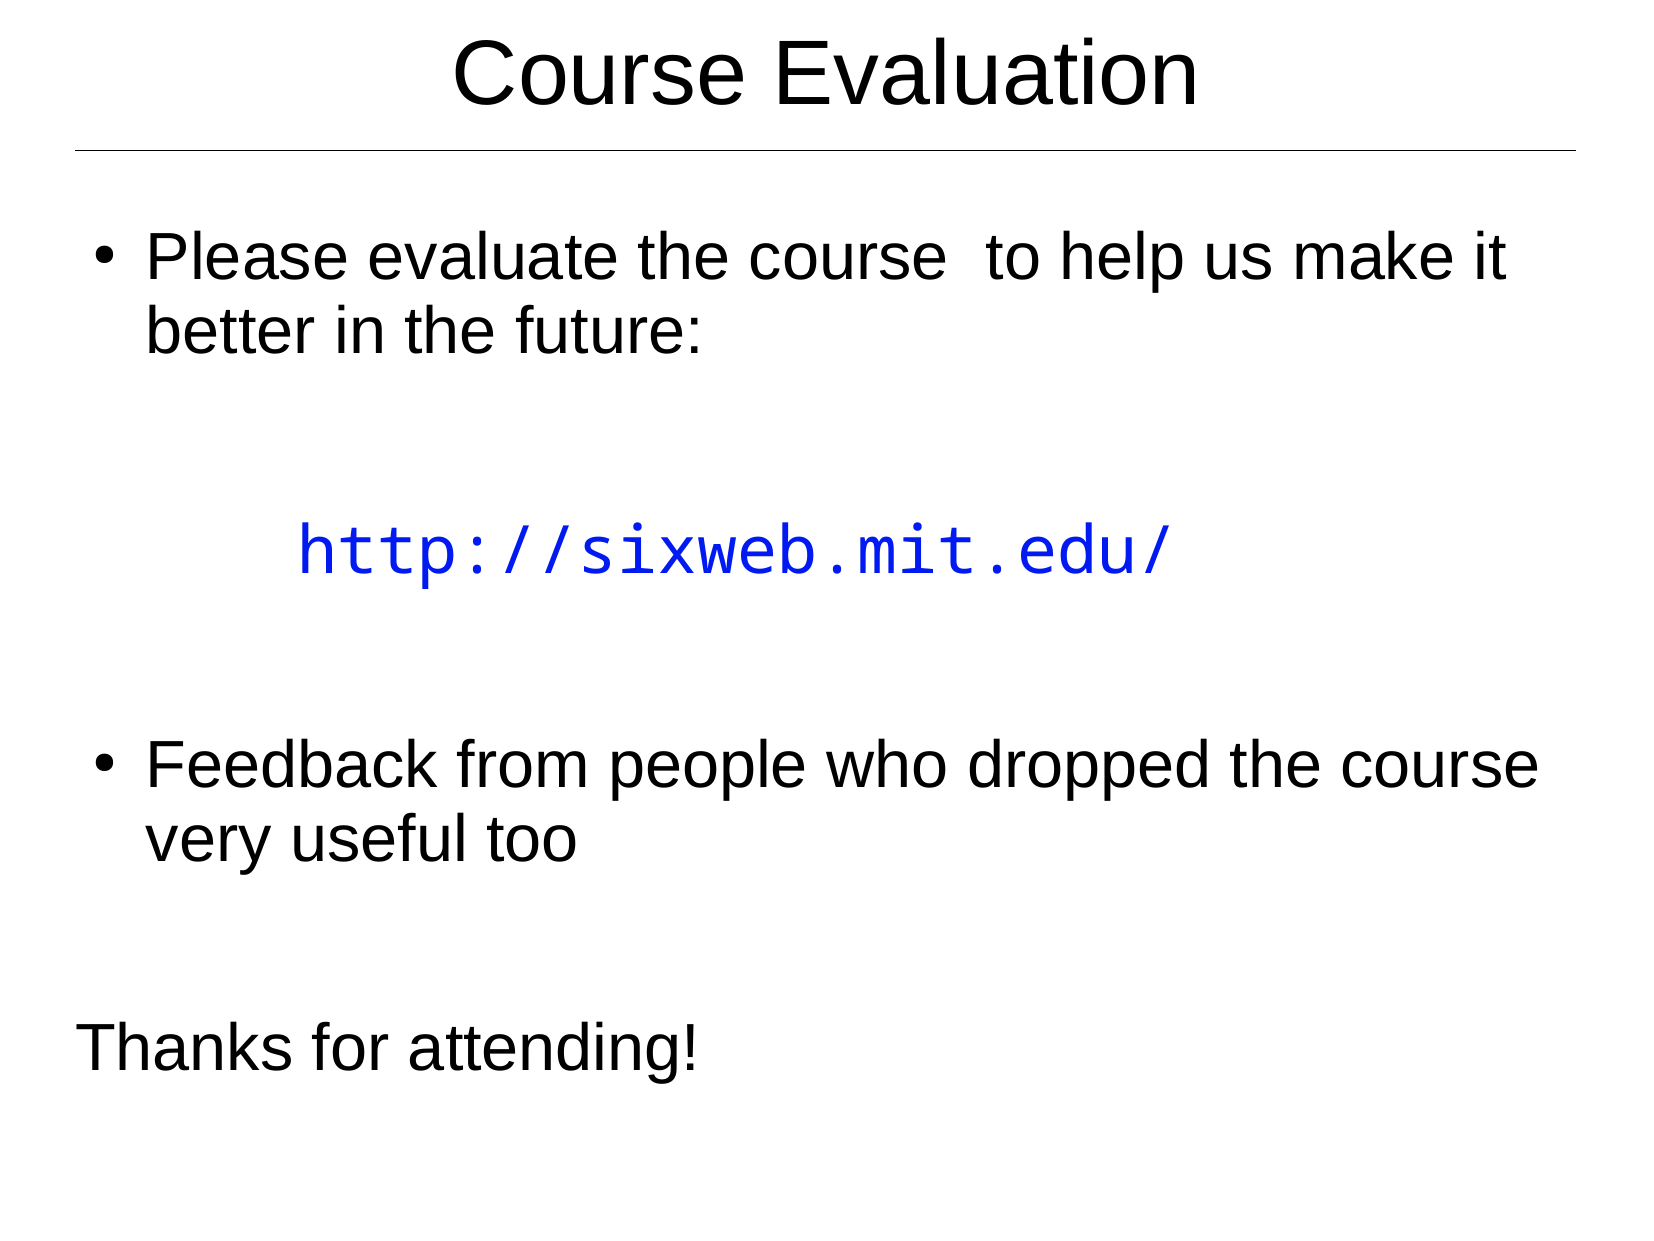

# Course Evaluation
Please evaluate the course to help us make it better in the future:
 http://sixweb.mit.edu/
Feedback from people who dropped the course very useful too
Thanks for attending!